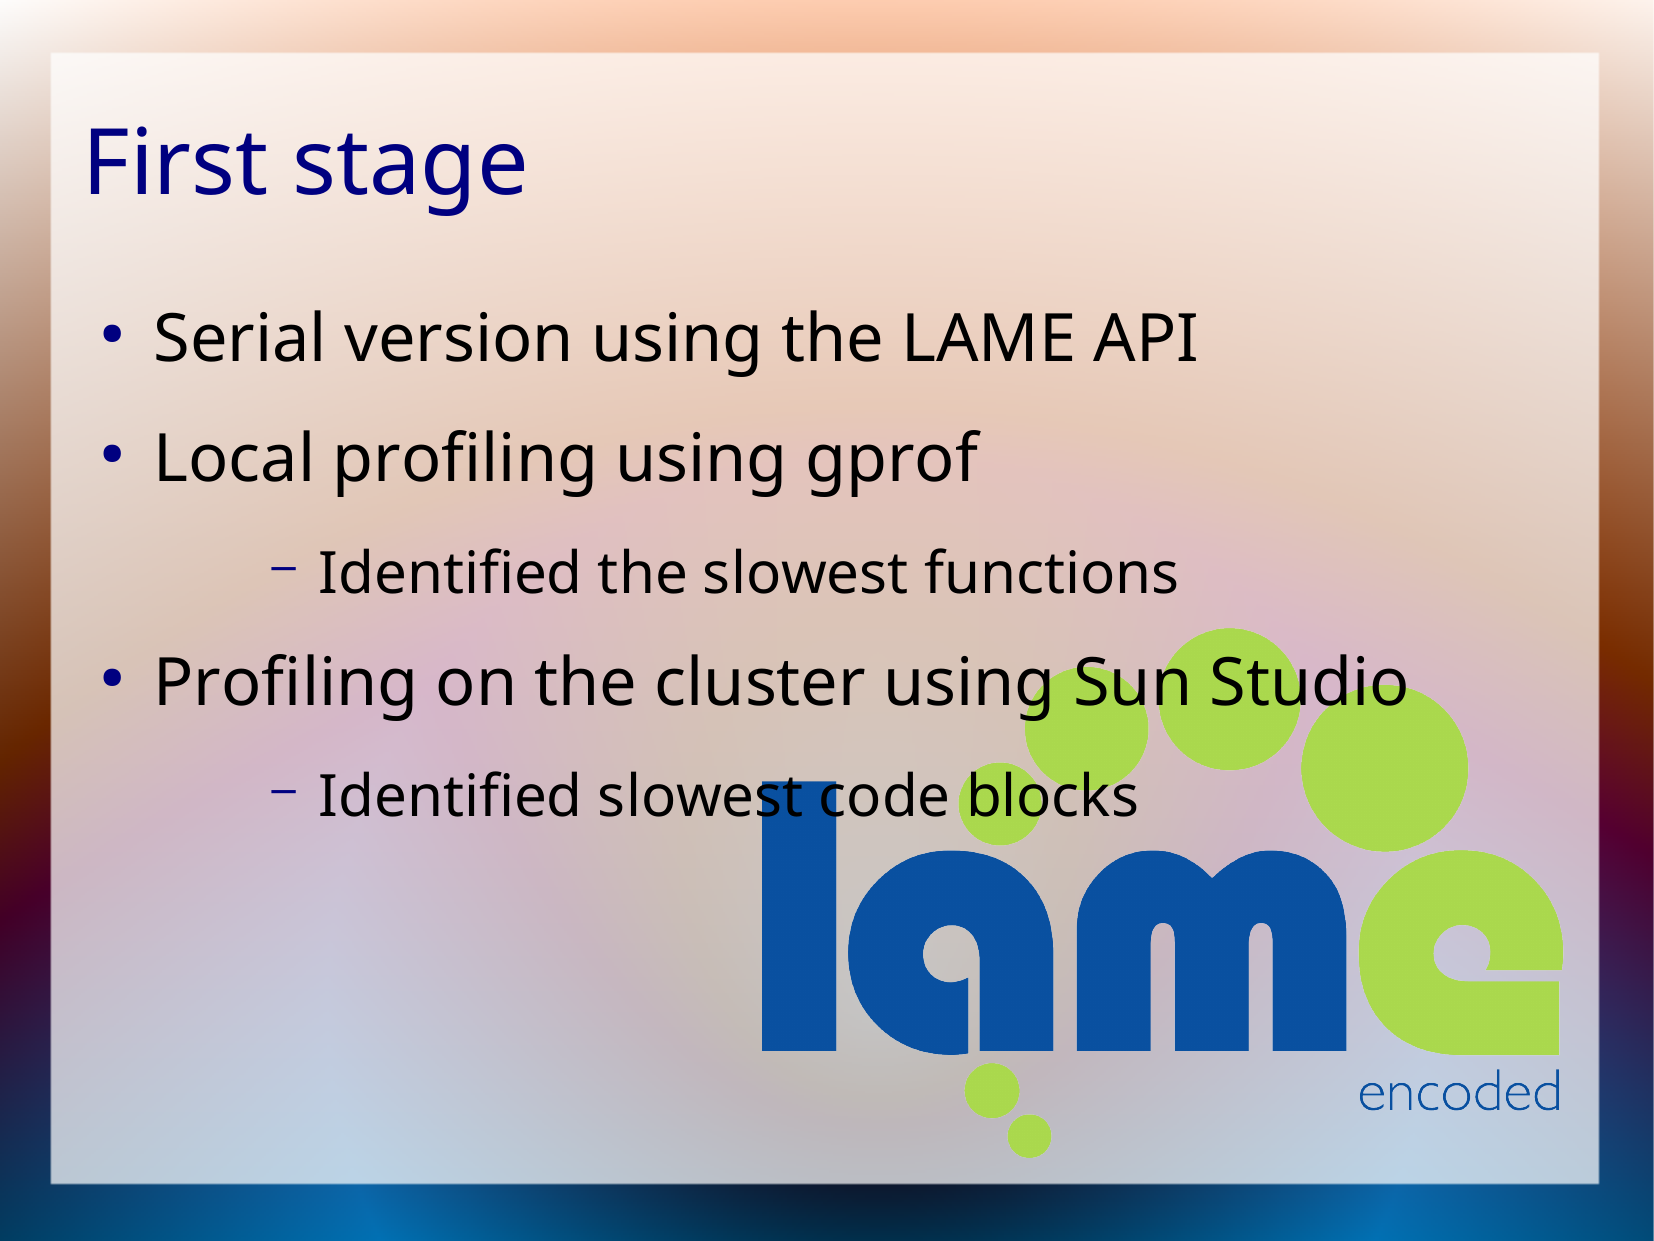

# First stage
Serial version using the LAME API
Local profiling using gprof
Identified the slowest functions
Profiling on the cluster using Sun Studio
Identified slowest code blocks